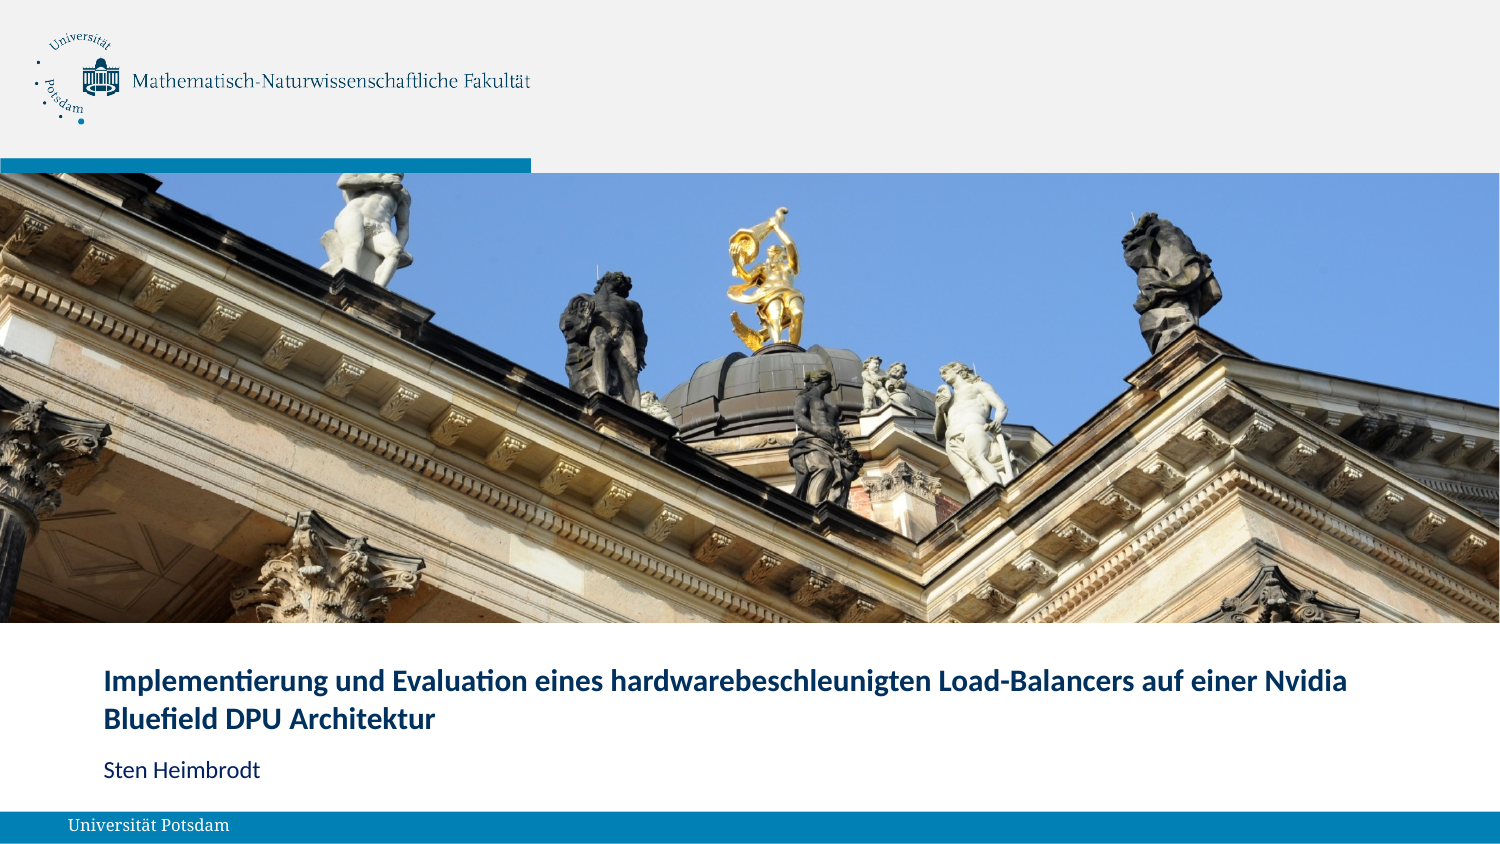

# Implementierung und Evaluation eines hardwarebeschleunigten Load-Balancers auf einer Nvidia Bluefield DPU Architektur
Sten Heimbrodt